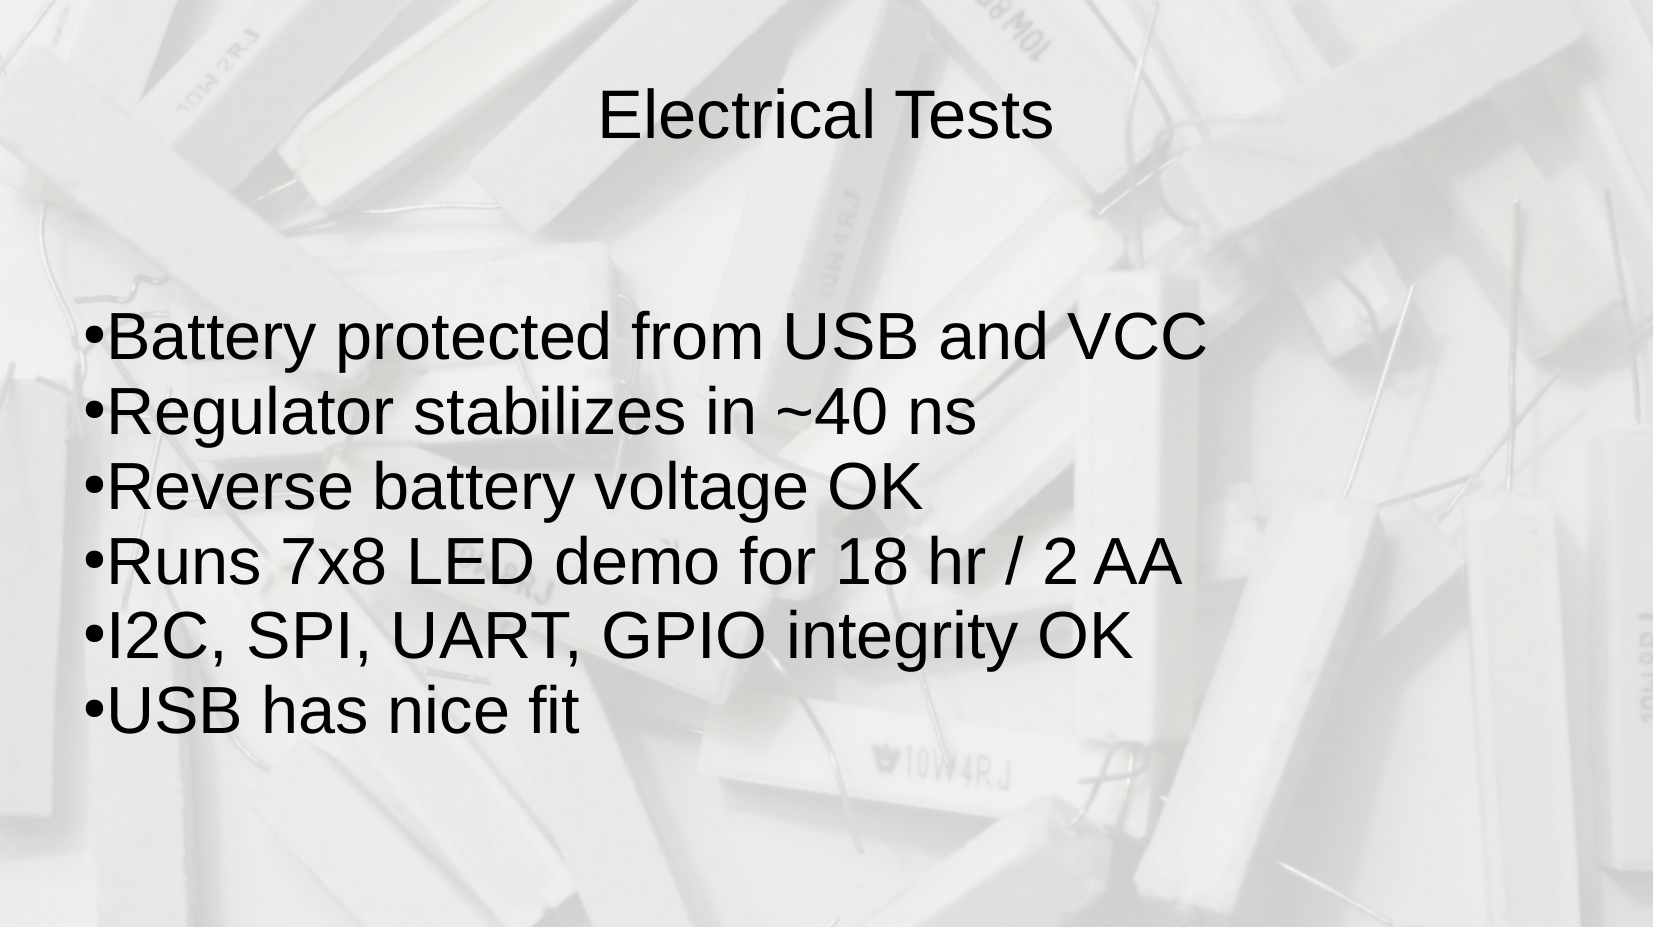

# Electrical Tests
Battery protected from USB and VCC
Regulator stabilizes in ~40 ns
Reverse battery voltage OK
Runs 7x8 LED demo for 18 hr / 2 AA
I2C, SPI, UART, GPIO integrity OK
USB has nice fit